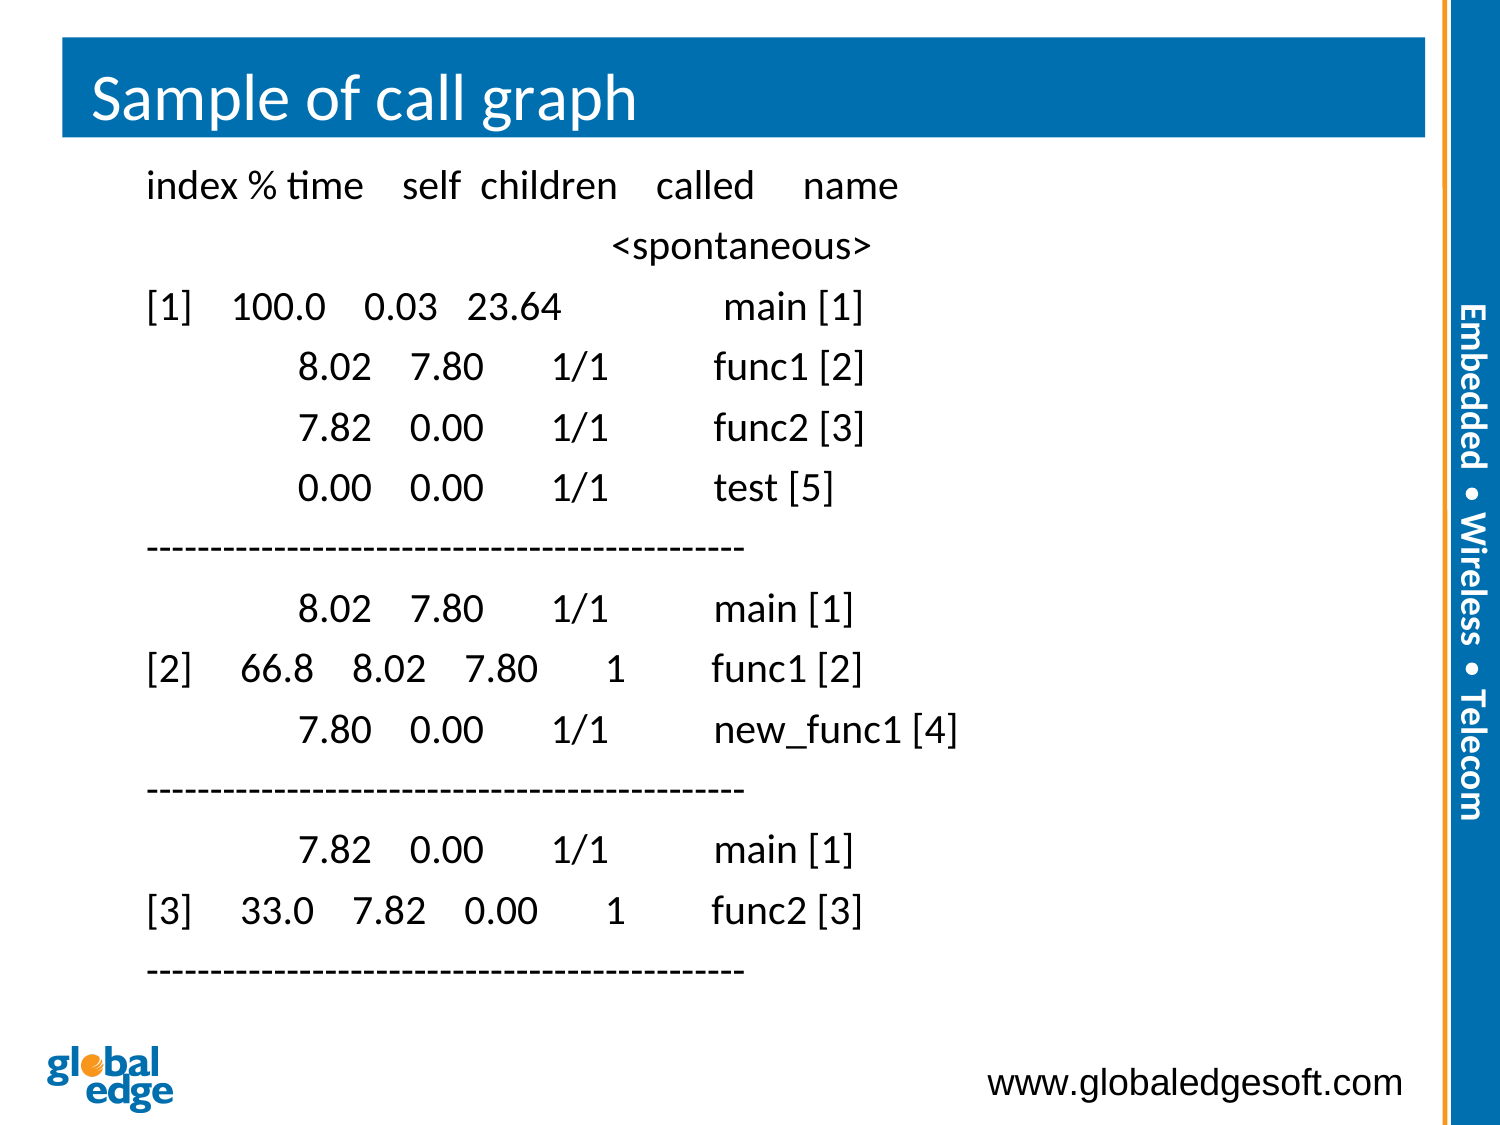

# Sample of call graph
index % time self children called name
 <spontaneous>
[1] 100.0 0.03 23.64 main [1]
 8.02 7.80 1/1 func1 [2]
 7.82 0.00 1/1 func2 [3]
 0.00 0.00 1/1 test [5]
-----------------------------------------------
 8.02 7.80 1/1 main [1]
[2] 66.8 8.02 7.80 1 func1 [2]
 7.80 0.00 1/1 new_func1 [4]
-----------------------------------------------
 7.82 0.00 1/1 main [1]
[3] 33.0 7.82 0.00 1 func2 [3]
-----------------------------------------------